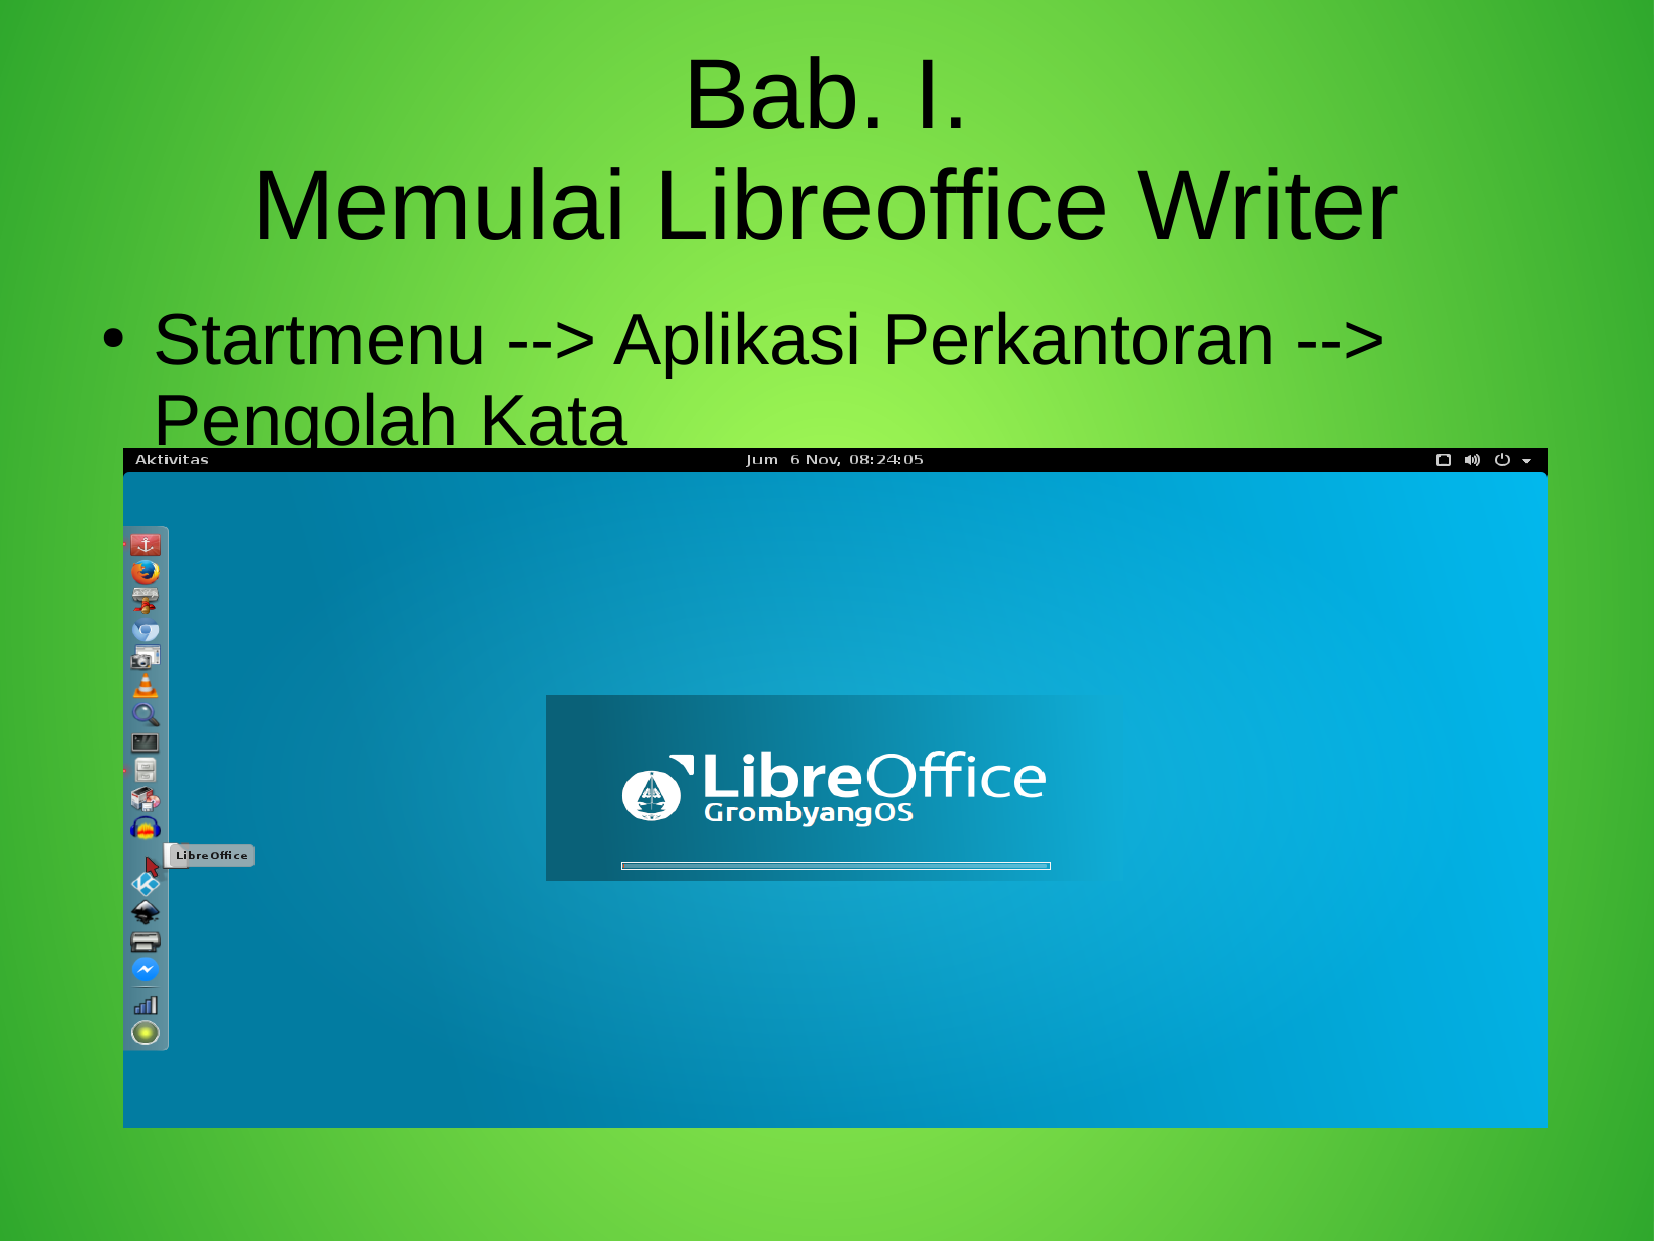

# Bab. I. Memulai Libreoffice Writer
Startmenu --> Aplikasi Perkantoran --> Pengolah Kata